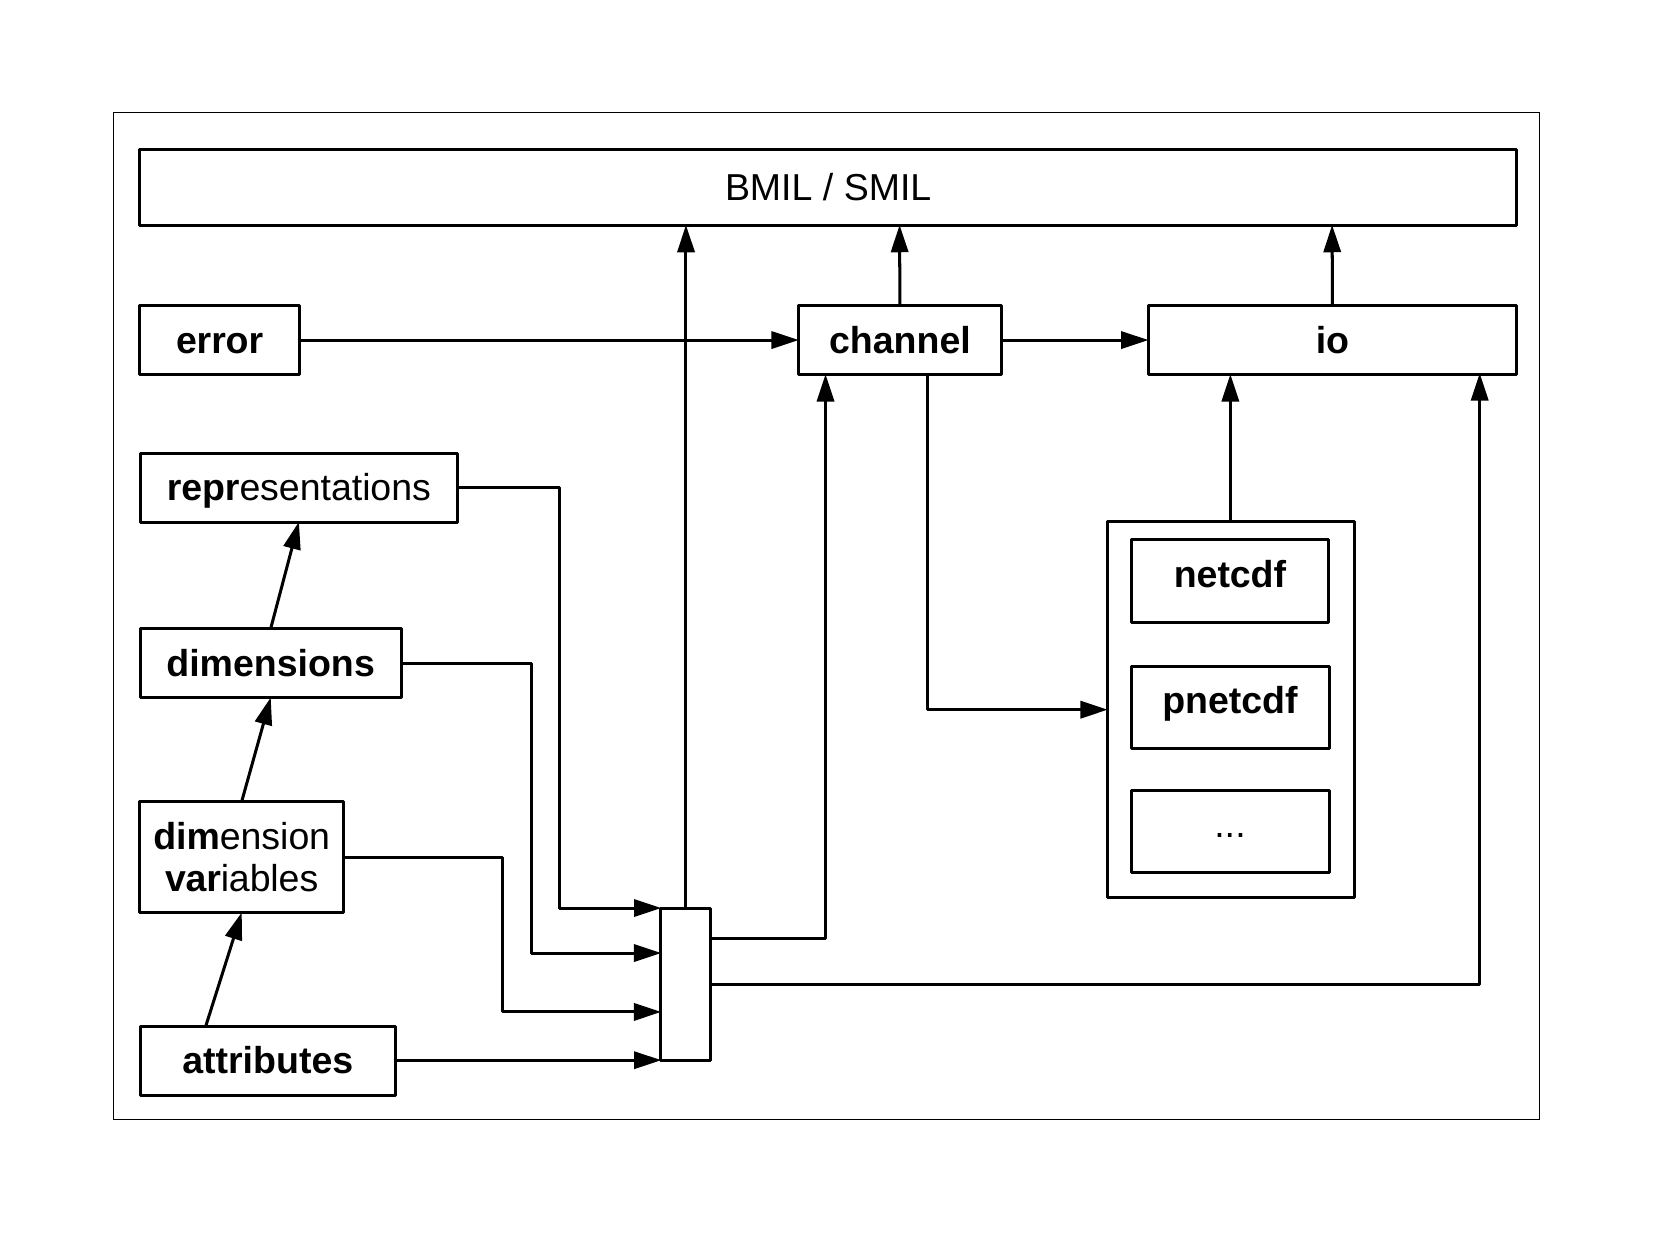

BMIL / SMIL
error
channel
io
representations
netcdf
dimensions
pnetcdf
...
dimension
variables
attributes